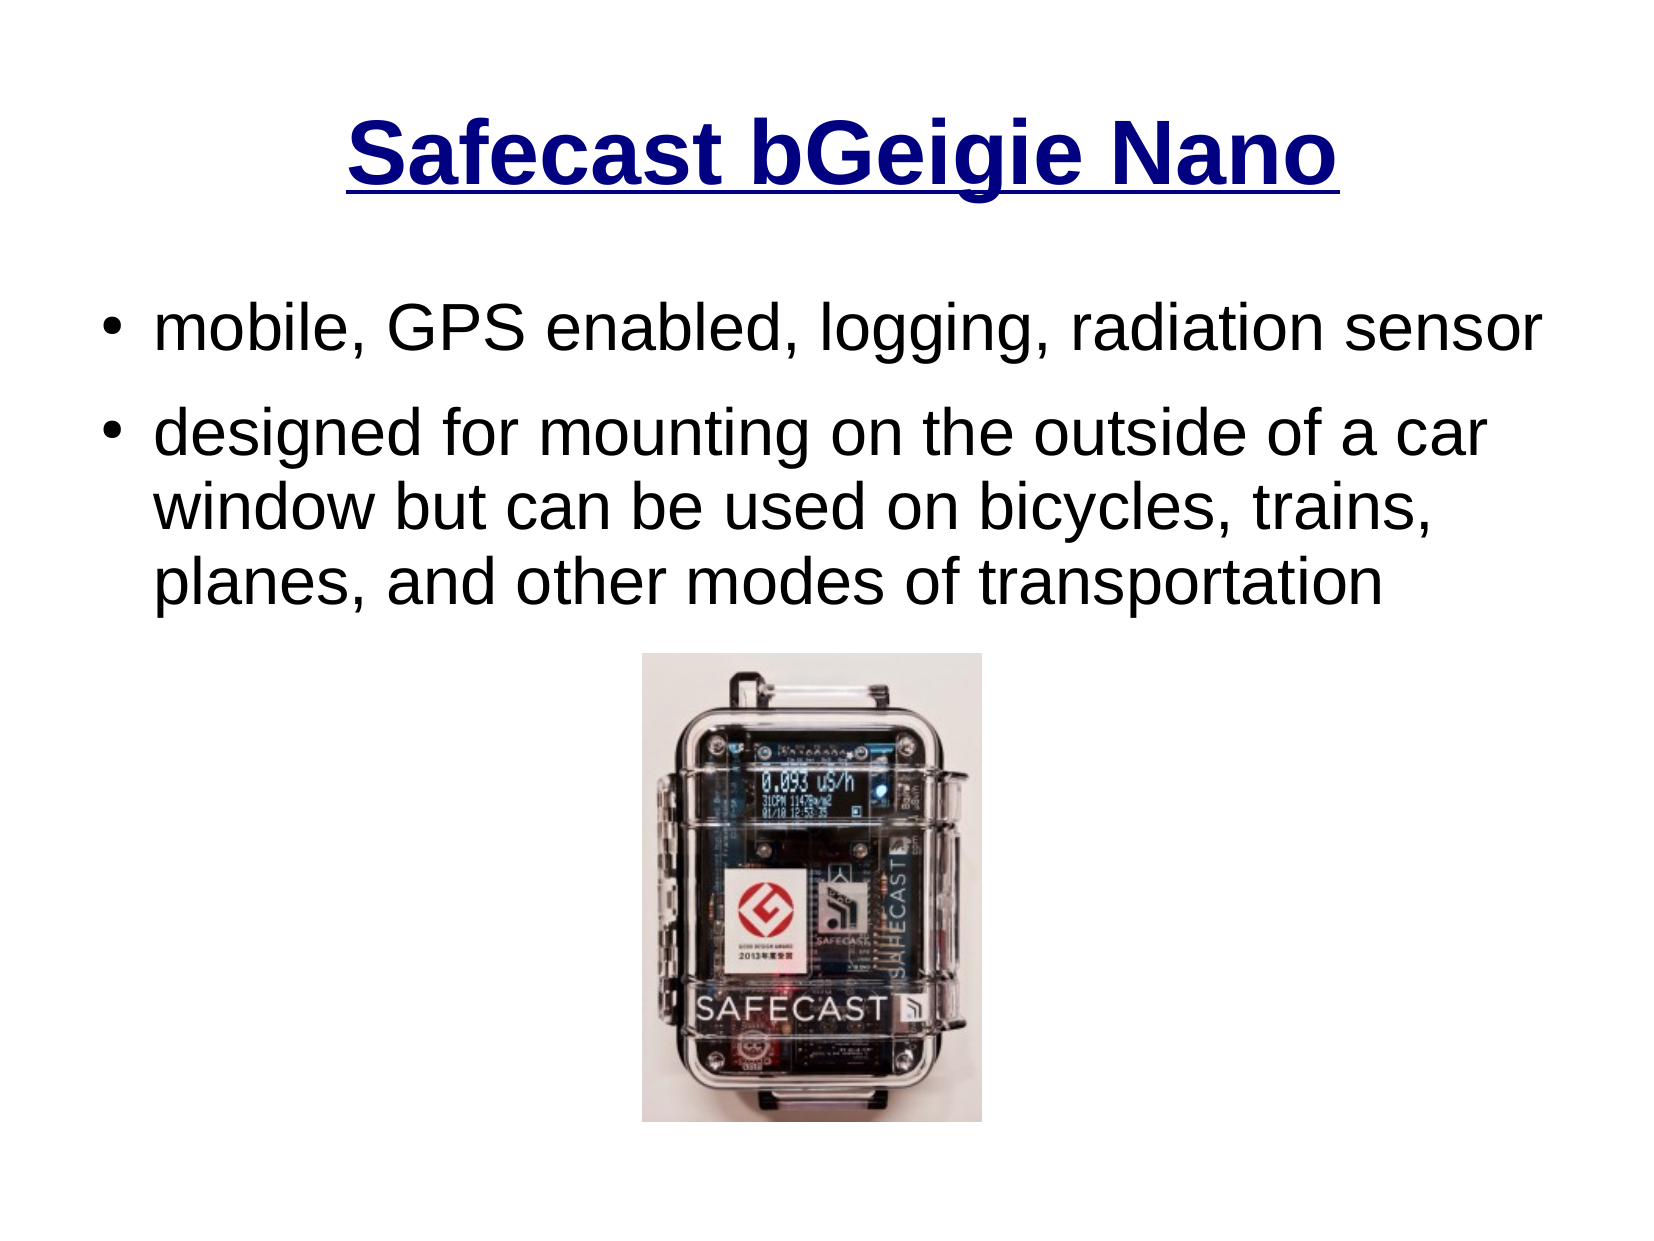

# Safecast bGeigie Nano
mobile, GPS enabled, logging, radiation sensor
designed for mounting on the outside of a car window but can be used on bicycles, trains, planes, and other modes of transportation